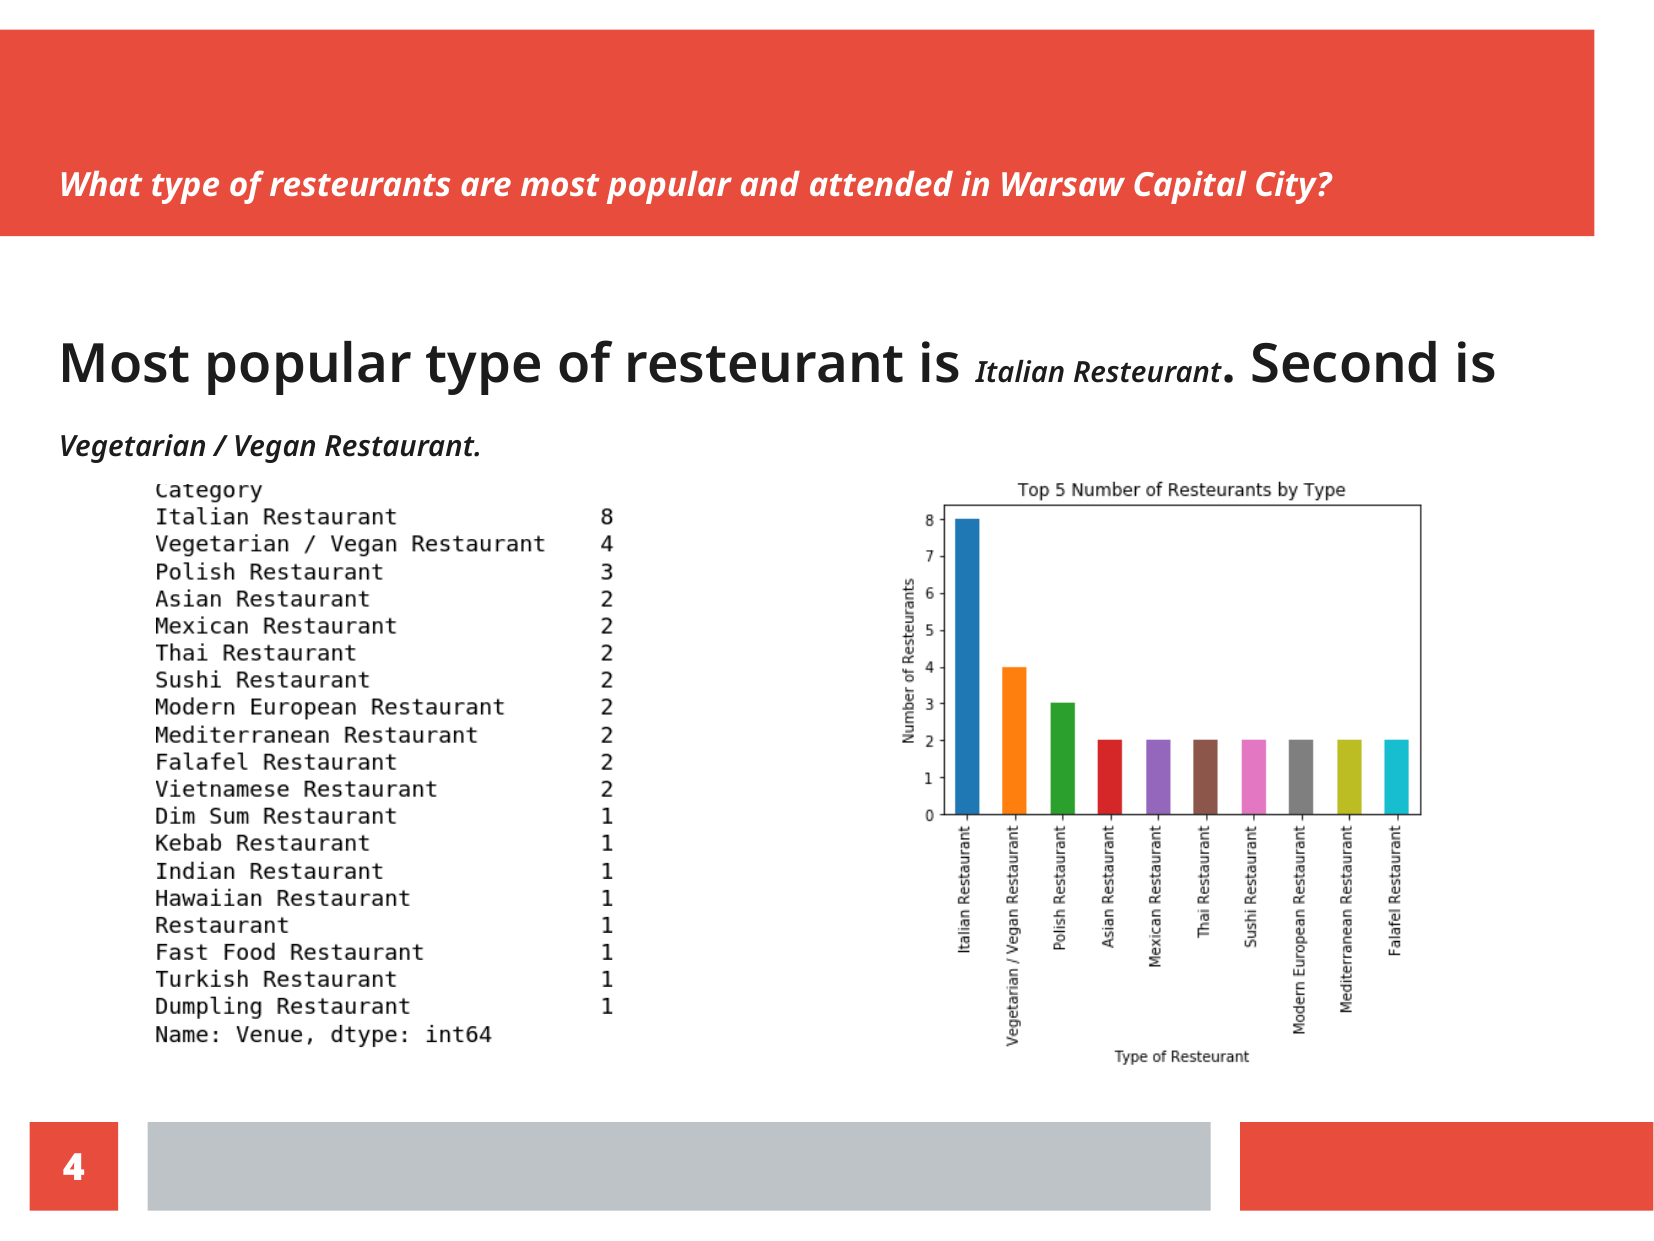

# What type of resteurants are most popular and attended in Warsaw Capital City?
Most popular type of resteurant is Italian Resteurant. Second is Vegetarian / Vegan Restaurant.
4